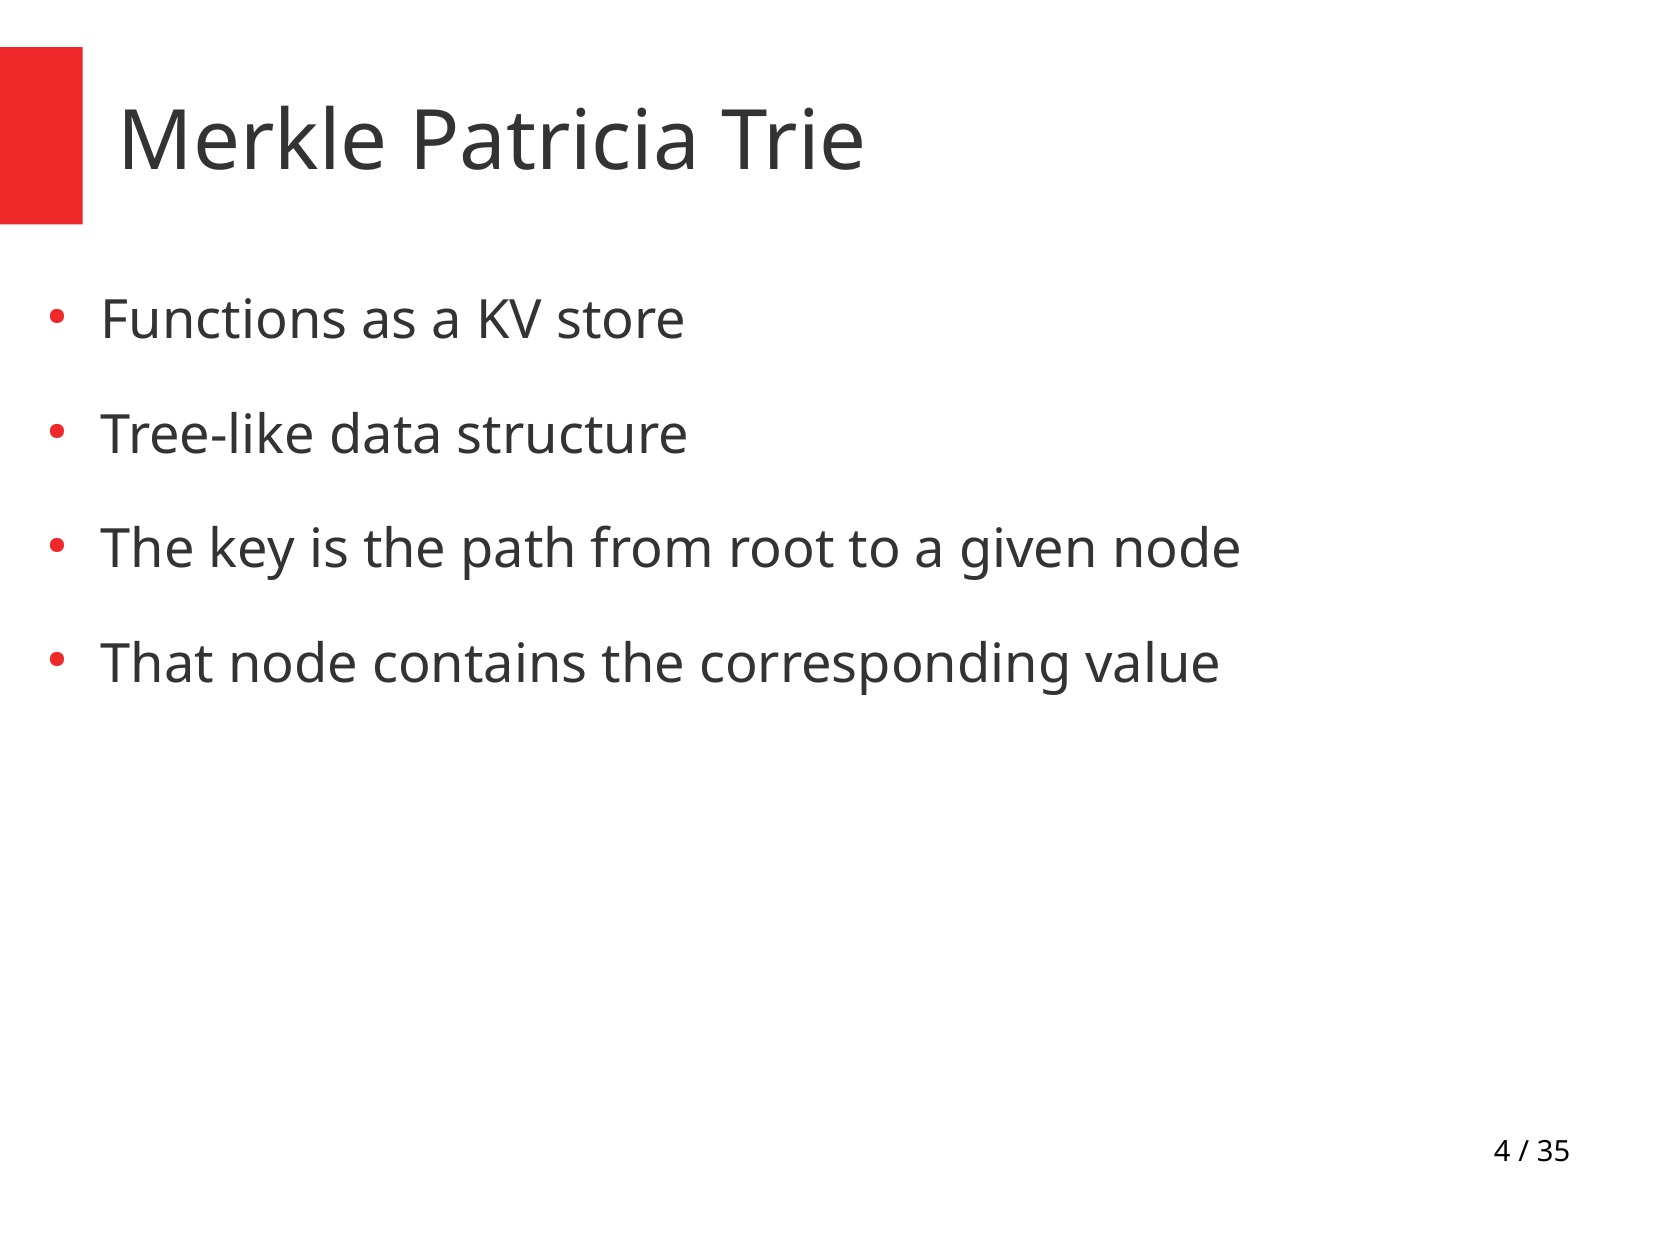

# Merkle Patricia Trie
Functions as a KV store
Tree-like data structure
The key is the path from root to a given node
That node contains the corresponding value
4